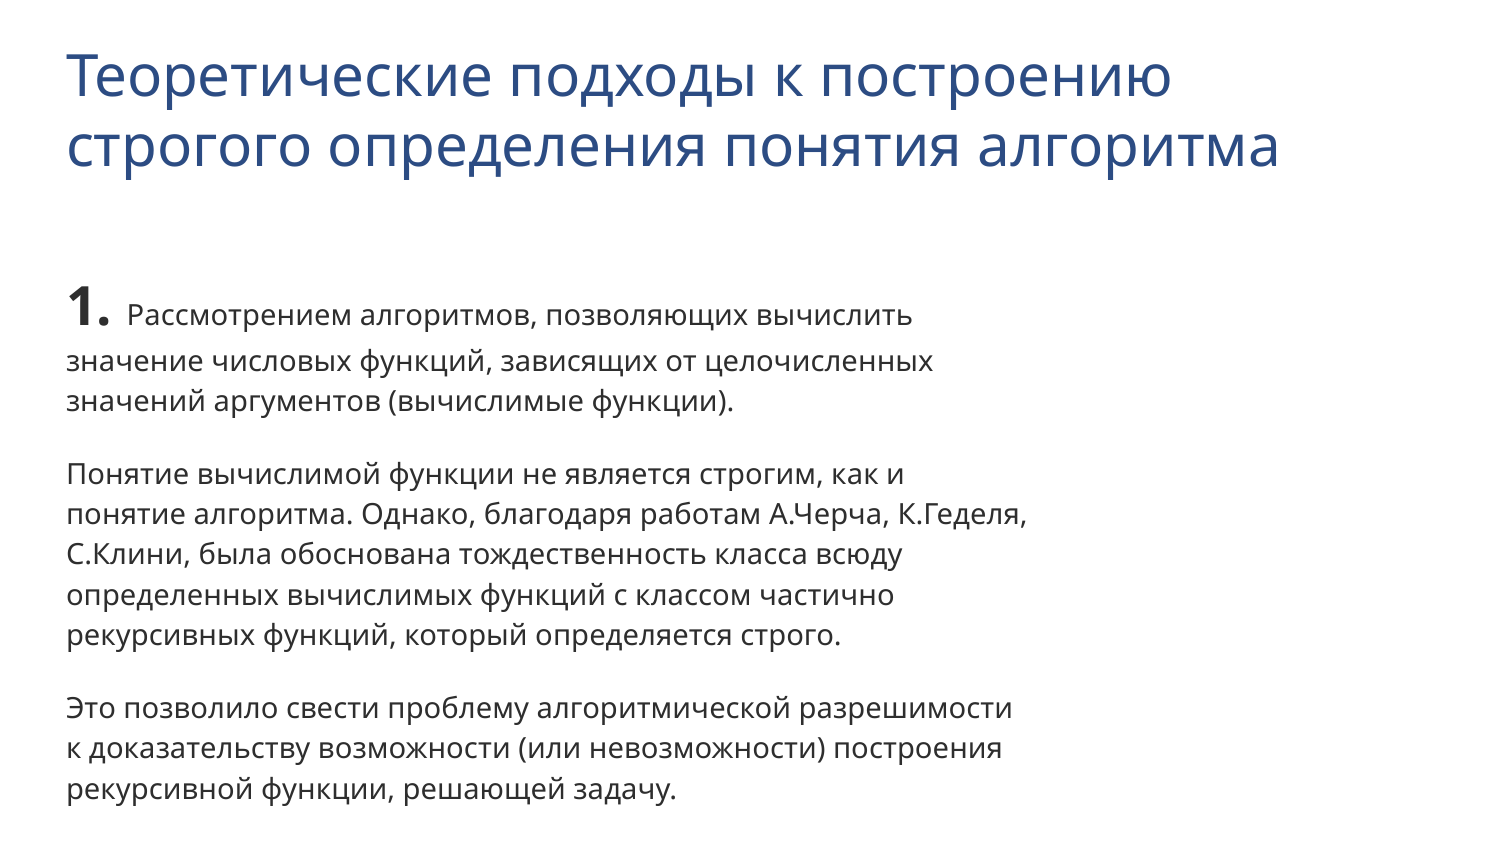

# Теоретические подходы к построению строгого определения понятия алгоритма
1. Рассмотрением алгоритмов, позволяющих вычислить значение числовых функций, зависящих от целочисленных значений аргументов (вычислимые функции).
Понятие вычислимой функции не является строгим, как и понятие алгоритма. Однако, благодаря работам А.Черча, К.Геделя, С.Клини, была обоснована тождественность класса всюду определенных вычислимых функций с классом частично рекурсивных функций, который определяется строго.
Это позволило свести проблему алгоритмической разрешимости к доказательству возможности (или невозможности) построения рекурсивной функции, решающей задачу.